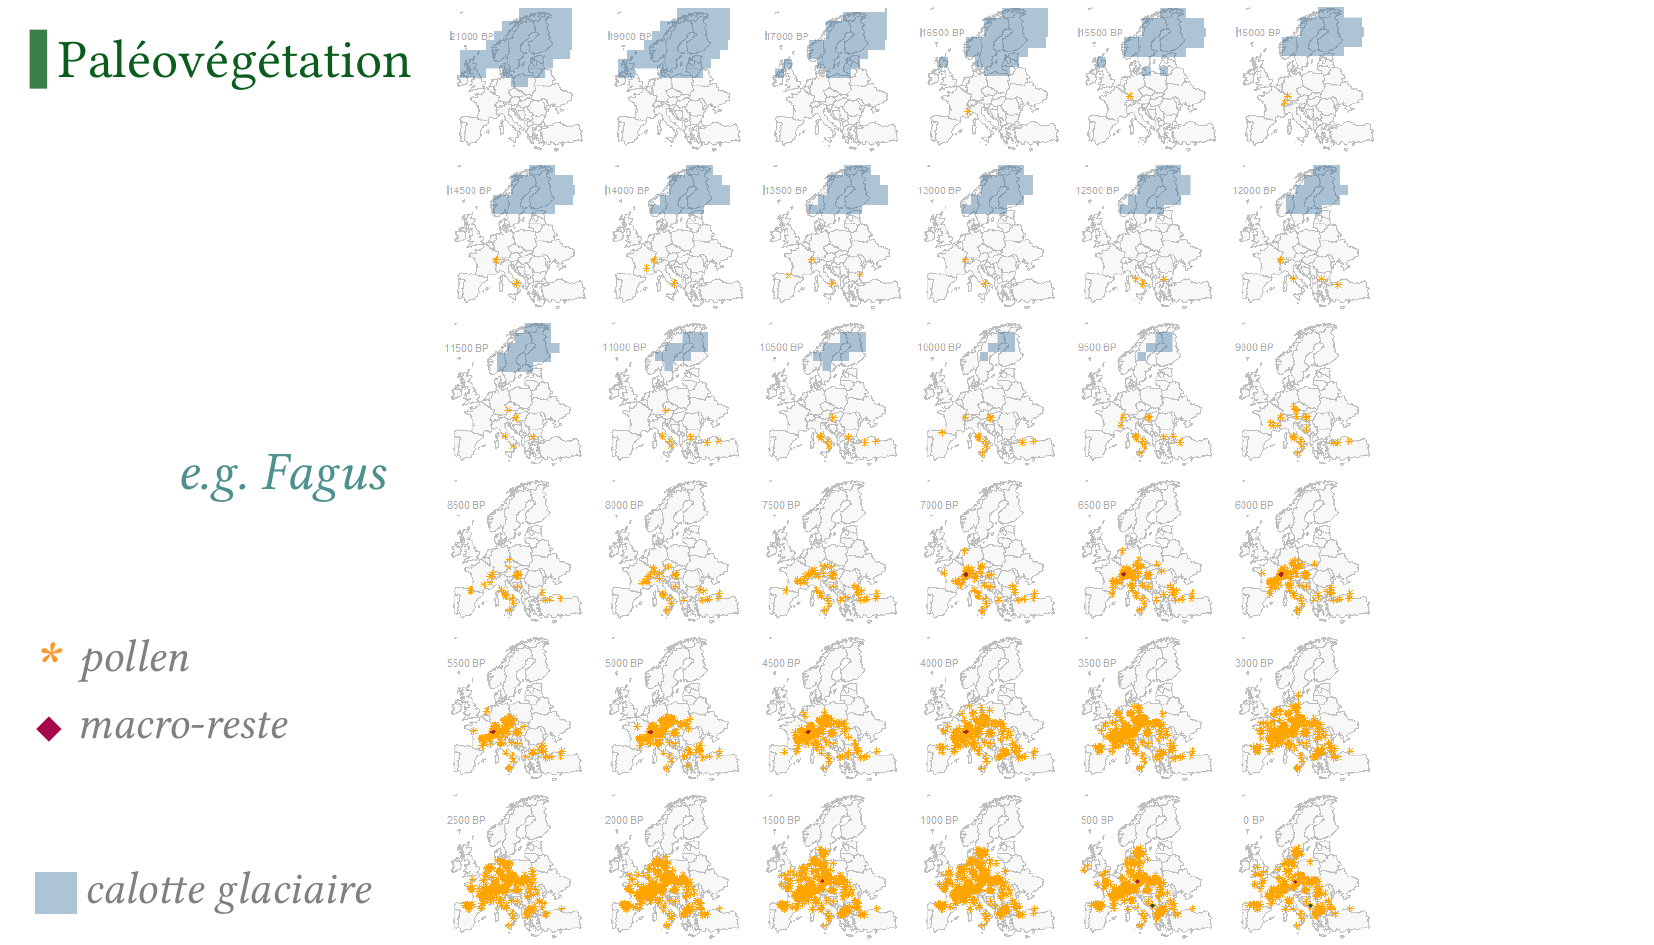

# Paléovégétation
e.g. Fagus
∗ pollen
◆ macro-reste
 calotte glaciaire